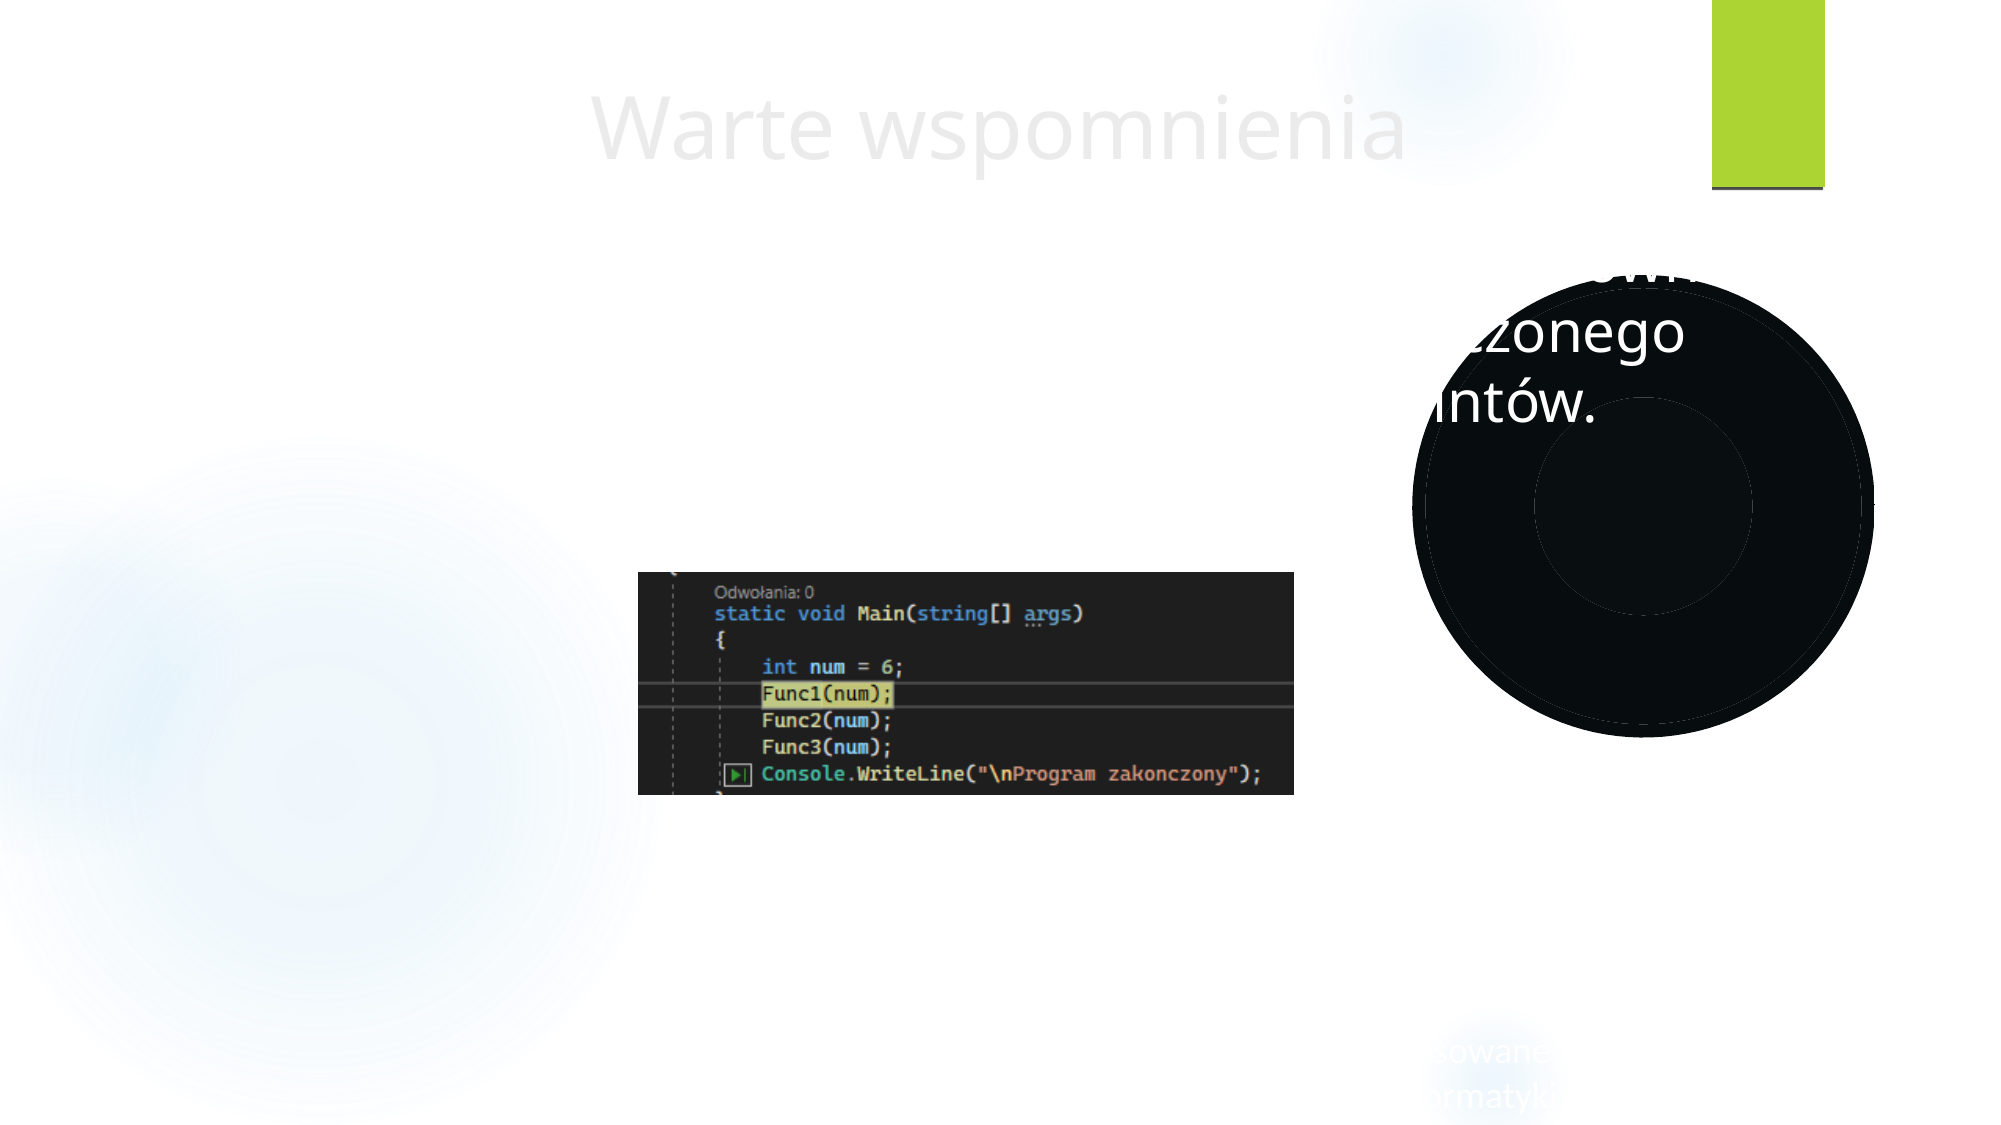

# Warte wspomnienia
Wśród funkcji debugowania warta wspomnienia jest również możliwość „wykonania kodu” do momentu zaznaczonego przez nas, bez konieczności wstawiania Breakpointów.
Adrian Kunikowski
Zaawansowane Techniki Programowania
Wydział Matematyki i Informatyki Uniwersytetu Łódzkiego